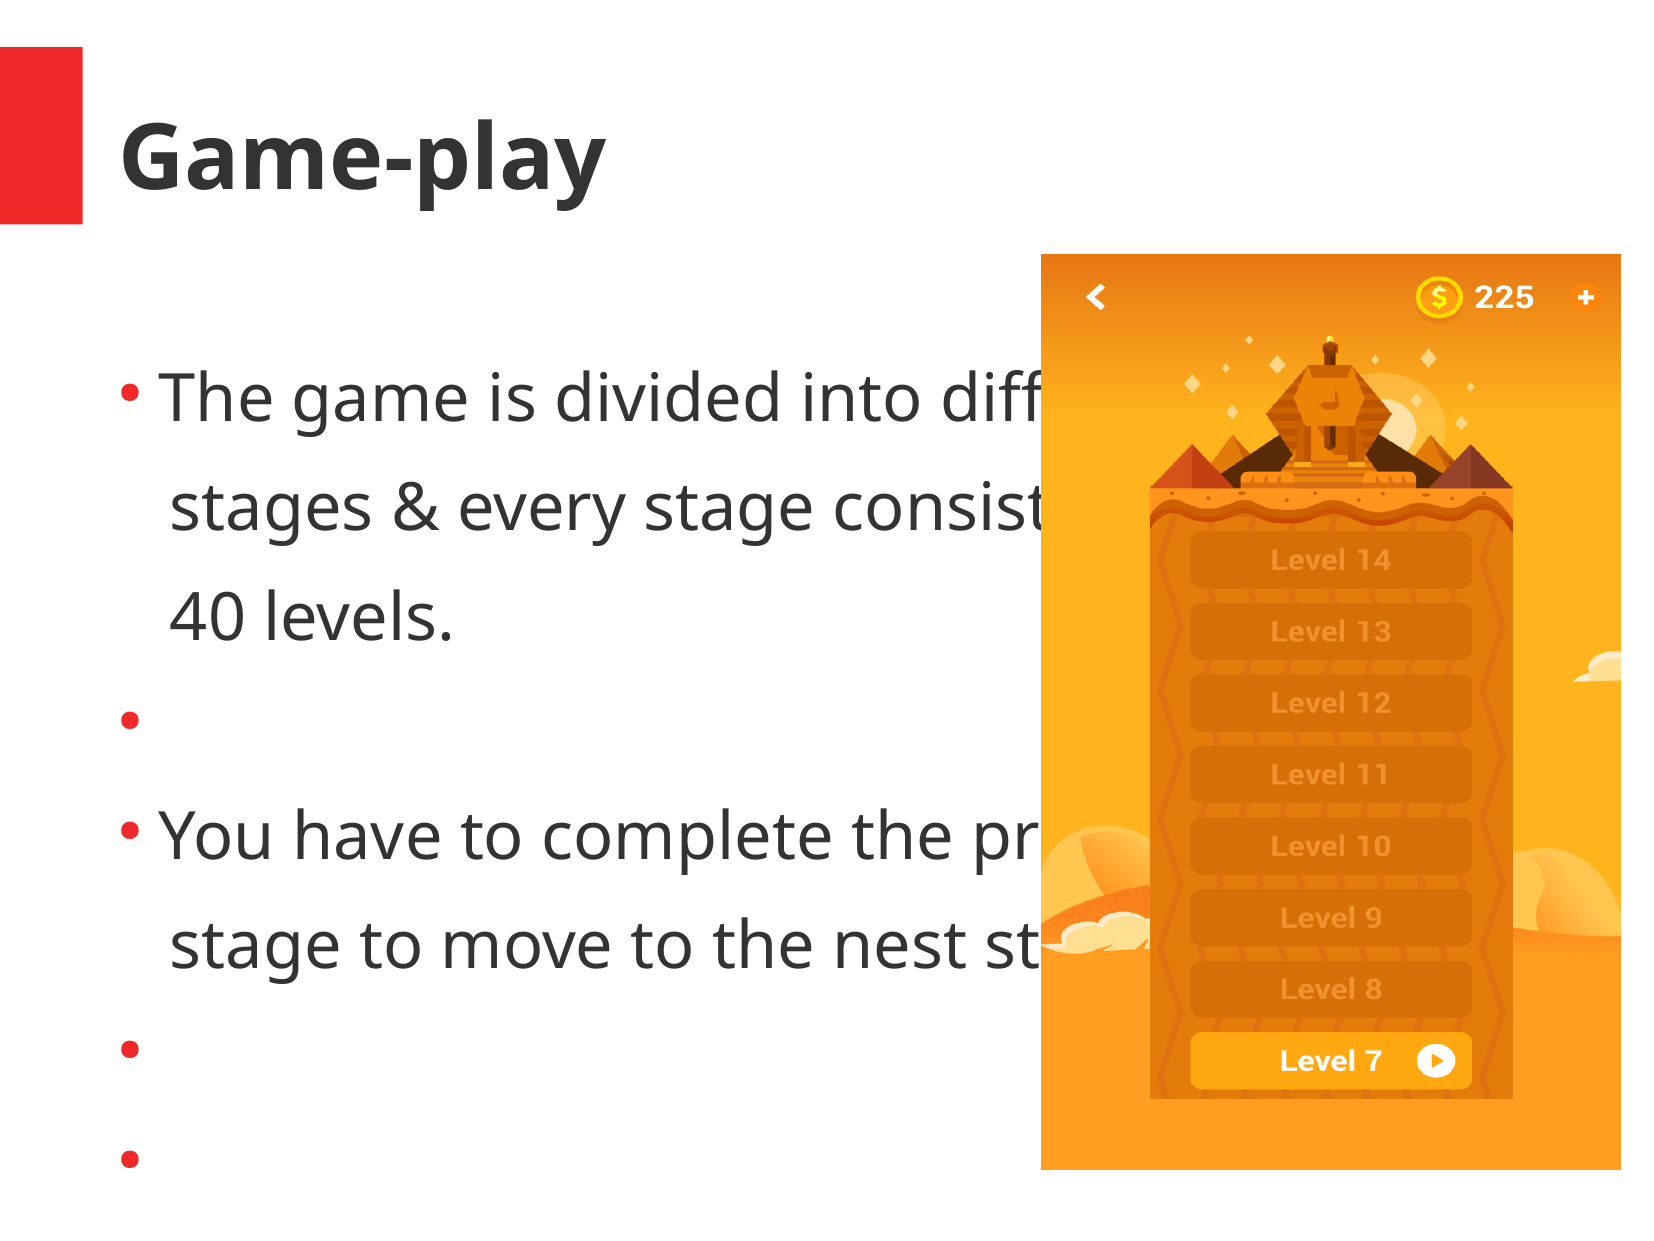

# Game-play
 The game is divided into different
 stages & every stage consists of
 40 levels.
 You have to complete the previous
 stage to move to the nest stage.